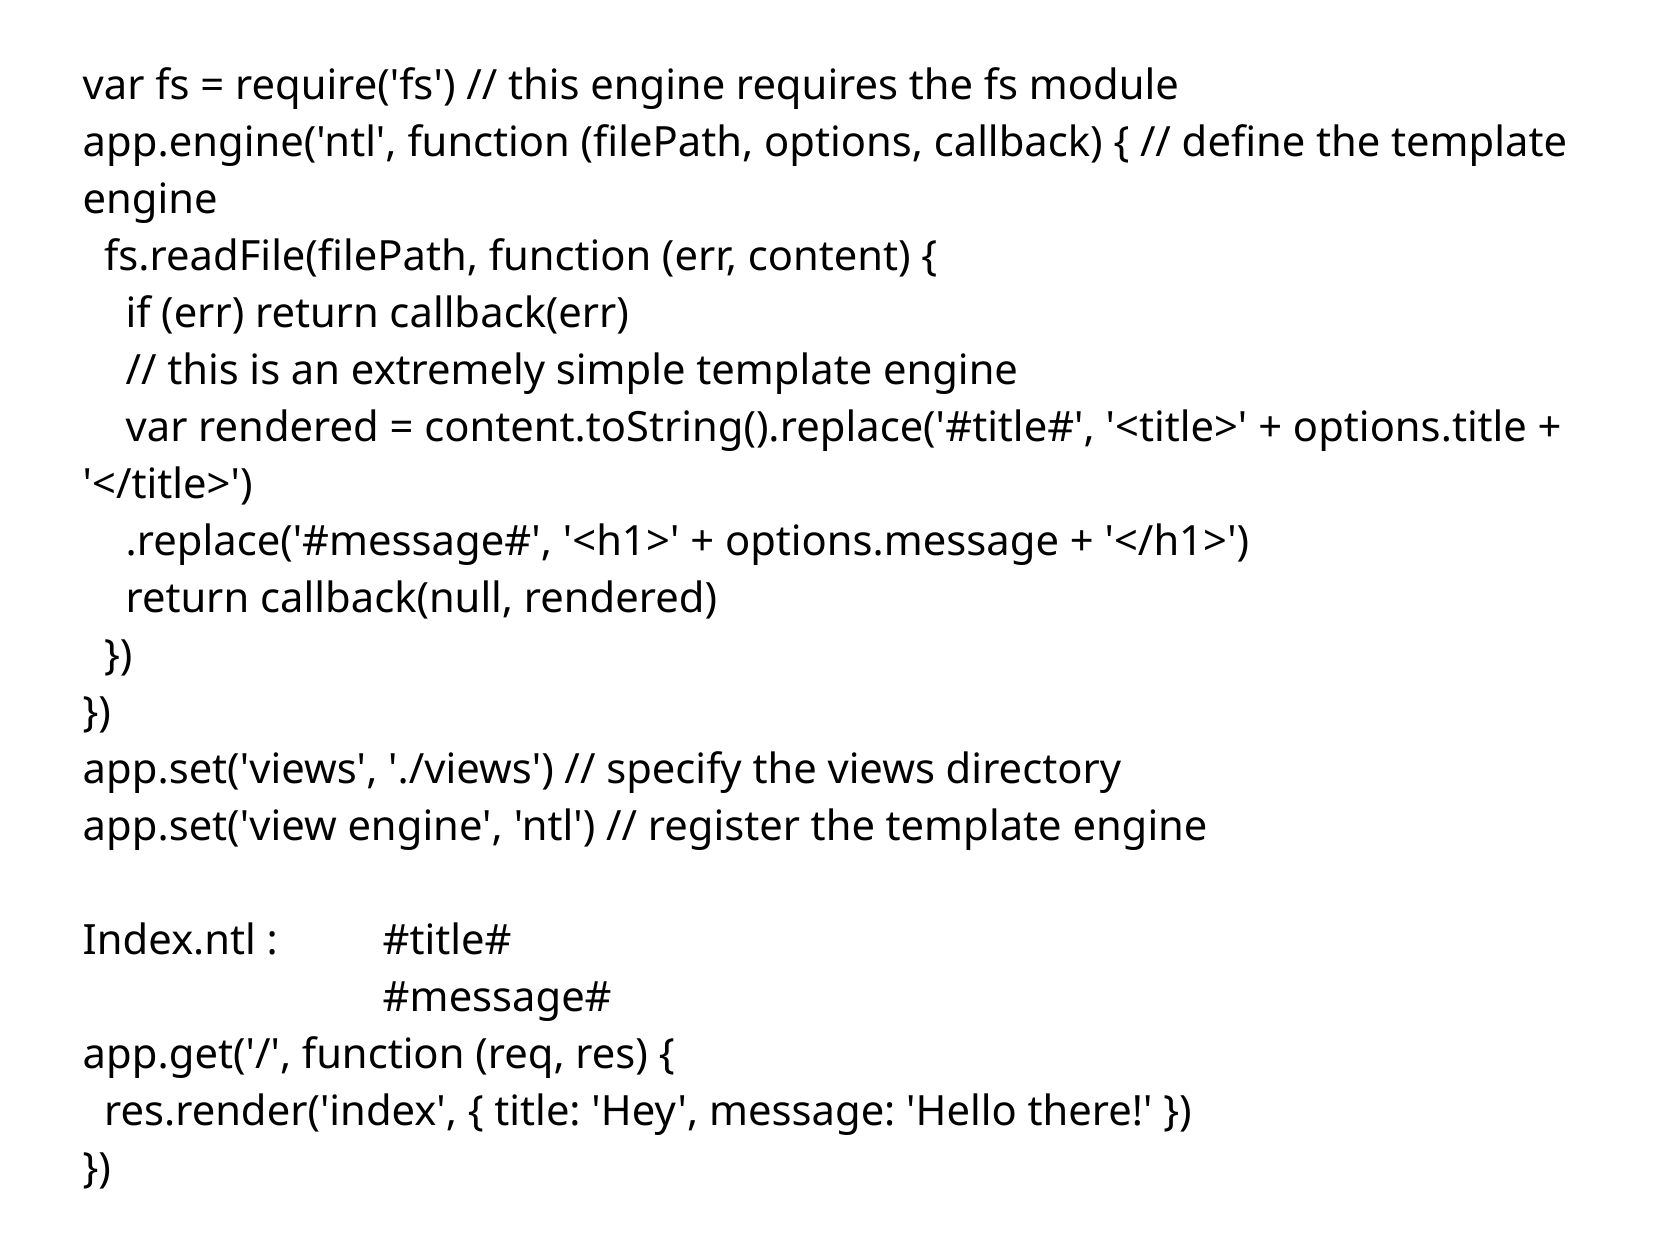

# var fs = require('fs') // this engine requires the fs module
app.engine('ntl', function (filePath, options, callback) { // define the template engine
 fs.readFile(filePath, function (err, content) {
 if (err) return callback(err)
 // this is an extremely simple template engine
 var rendered = content.toString().replace('#title#', '<title>' + options.title + '</title>')
 .replace('#message#', '<h1>' + options.message + '</h1>')
 return callback(null, rendered)
 })
})
app.set('views', './views') // specify the views directory
app.set('view engine', 'ntl') // register the template engine
Index.ntl :		#title#
				#message#
app.get('/', function (req, res) {
 res.render('index', { title: 'Hey', message: 'Hello there!' })
})